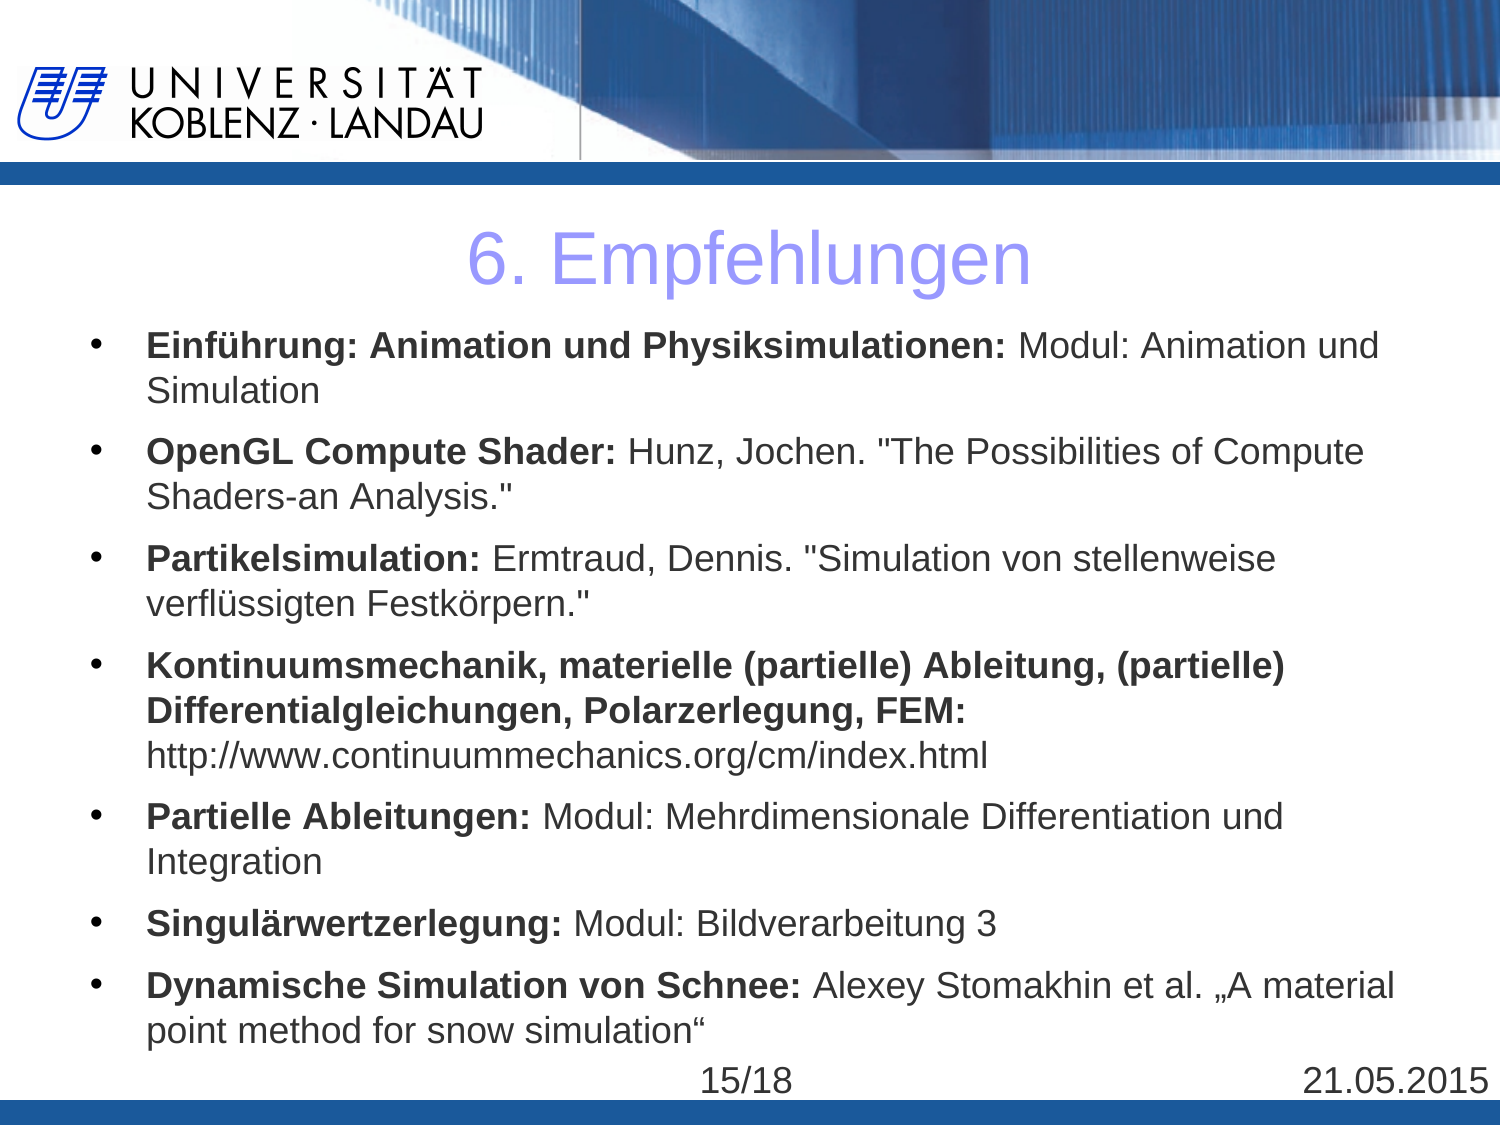

# 6. Empfehlungen
Einführung: Animation und Physiksimulationen: Modul: Animation und Simulation
OpenGL Compute Shader: Hunz, Jochen. "The Possibilities of Compute Shaders-an Analysis."
Partikelsimulation: Ermtraud, Dennis. "Simulation von stellenweise verflüssigten Festkörpern."
Kontinuumsmechanik, materielle (partielle) Ableitung, (partielle) Differentialgleichungen, Polarzerlegung, FEM: http://www.continuummechanics.org/cm/index.html
Partielle Ableitungen: Modul: Mehrdimensionale Differentiation und Integration
Singulärwertzerlegung: Modul: Bildverarbeitung 3
Dynamische Simulation von Schnee: Alexey Stomakhin et al. „A material point method for snow simulation“
21.05.2015